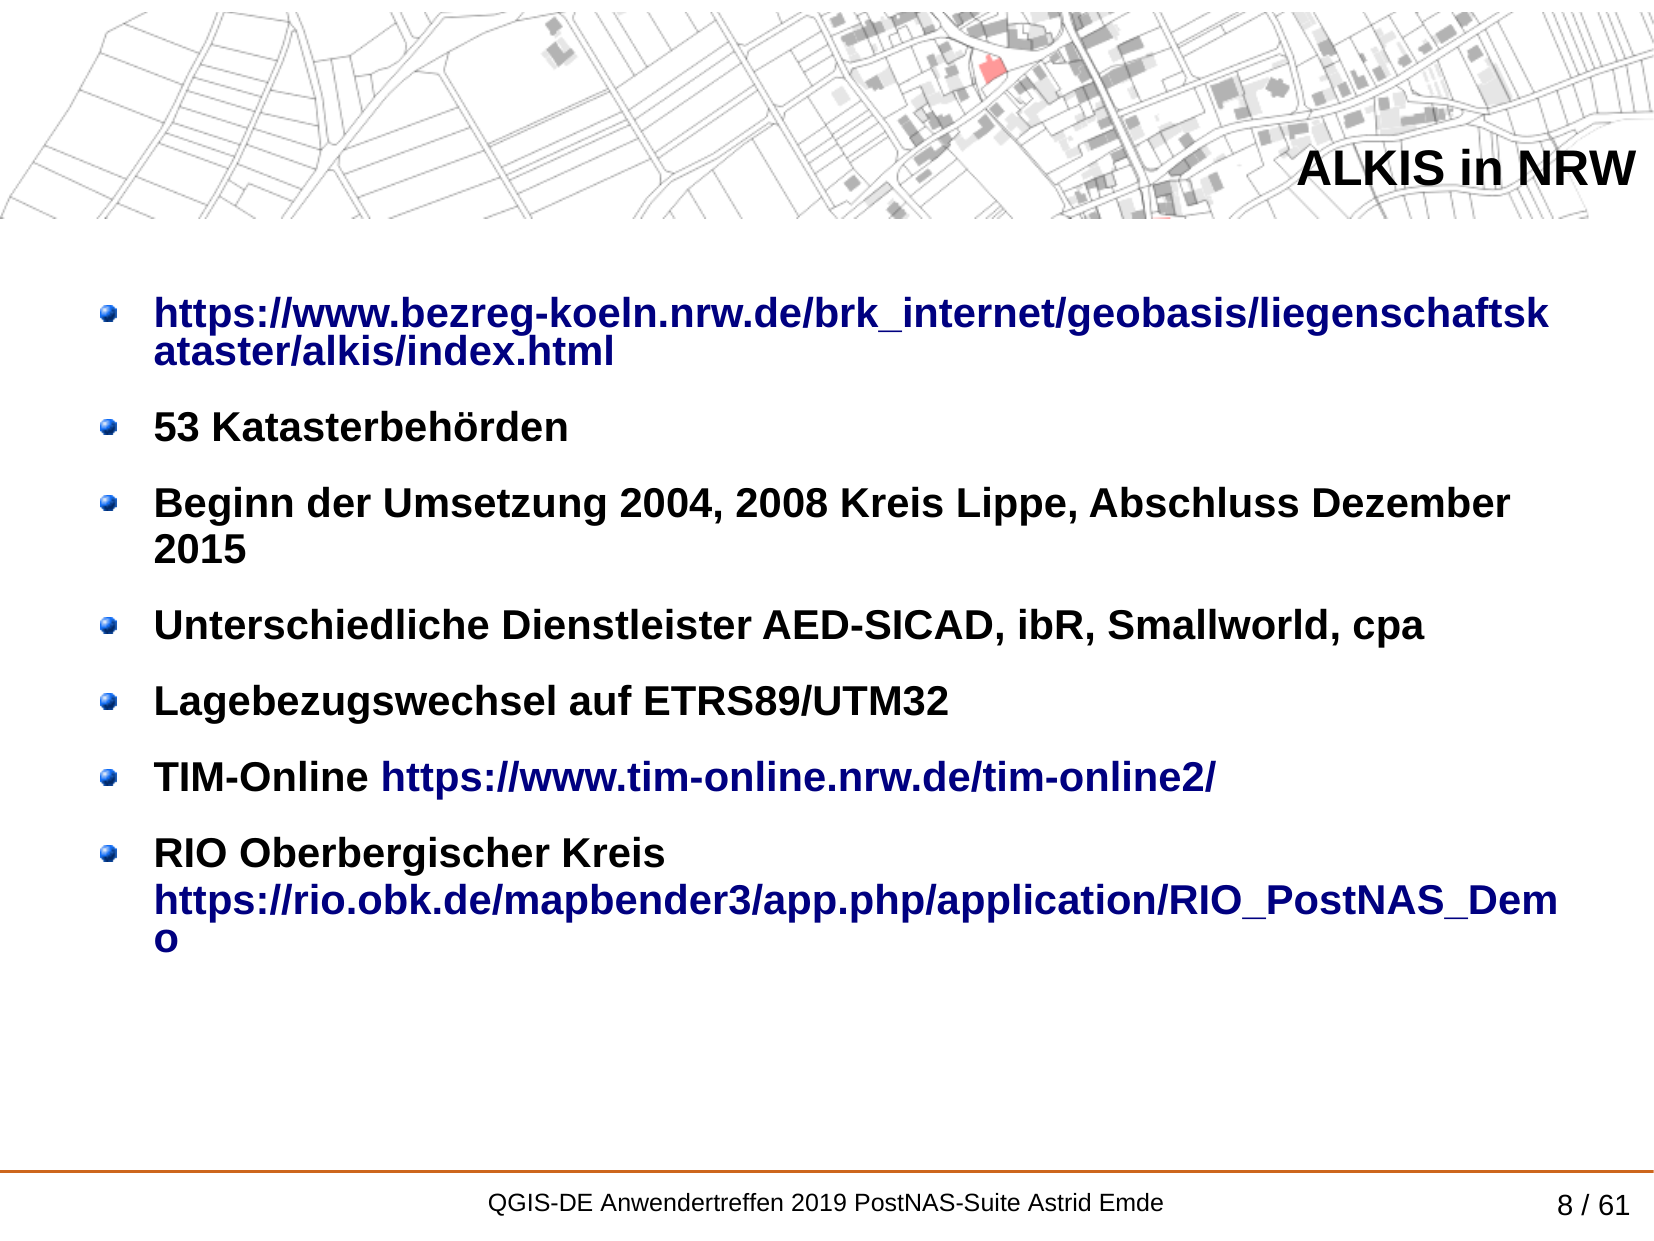

# ALKIS in NRW
https://www.bezreg-koeln.nrw.de/brk_internet/geobasis/liegenschaftskataster/alkis/index.html
53 Katasterbehörden
Beginn der Umsetzung 2004, 2008 Kreis Lippe, Abschluss Dezember 2015
Unterschiedliche Dienstleister AED-SICAD, ibR, Smallworld, cpa
Lagebezugswechsel auf ETRS89/UTM32
TIM-Online https://www.tim-online.nrw.de/tim-online2/
RIO Oberbergischer Kreishttps://rio.obk.de/mapbender3/app.php/application/RIO_PostNAS_Demo